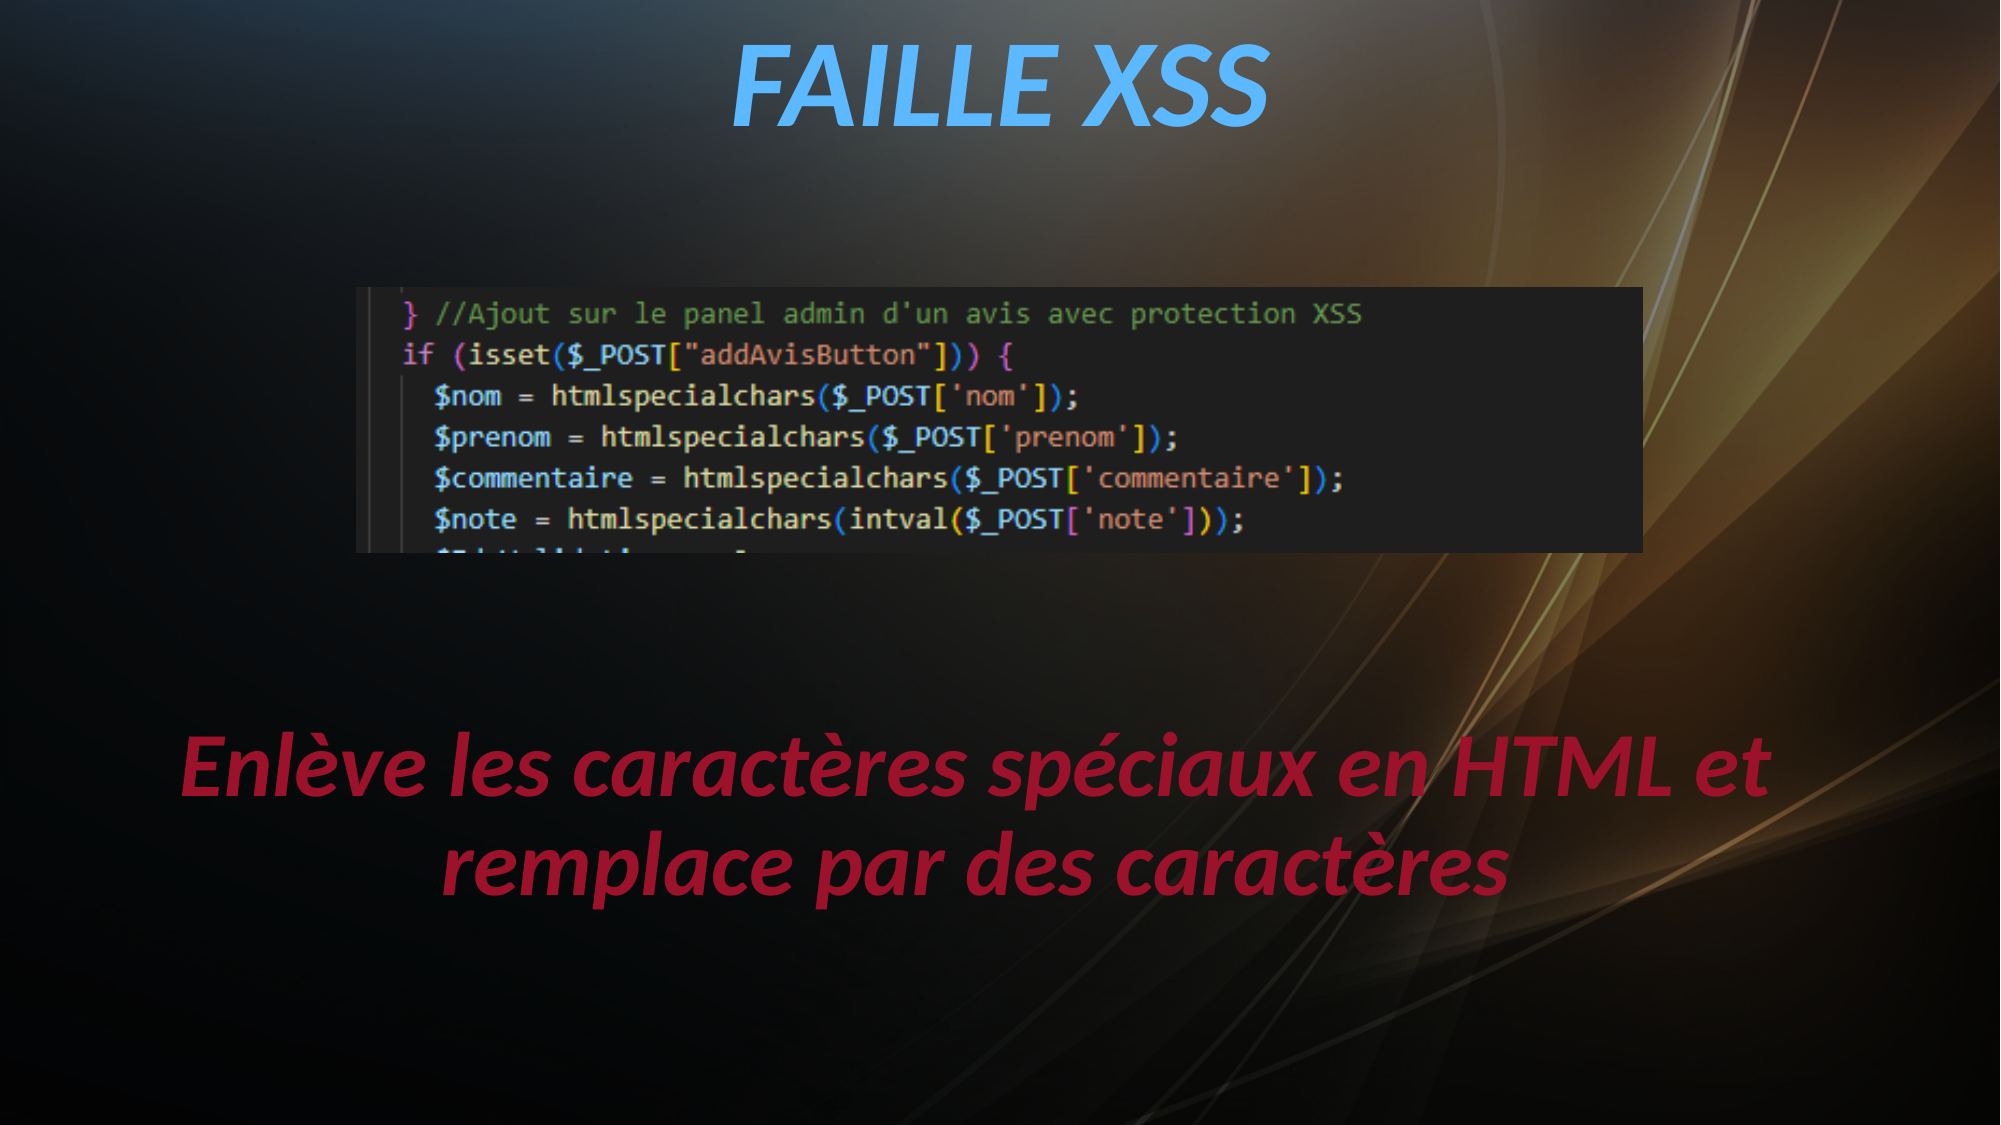

FAILLE XSS
#
Enlève les caractères spéciaux en HTML et remplace par des caractères